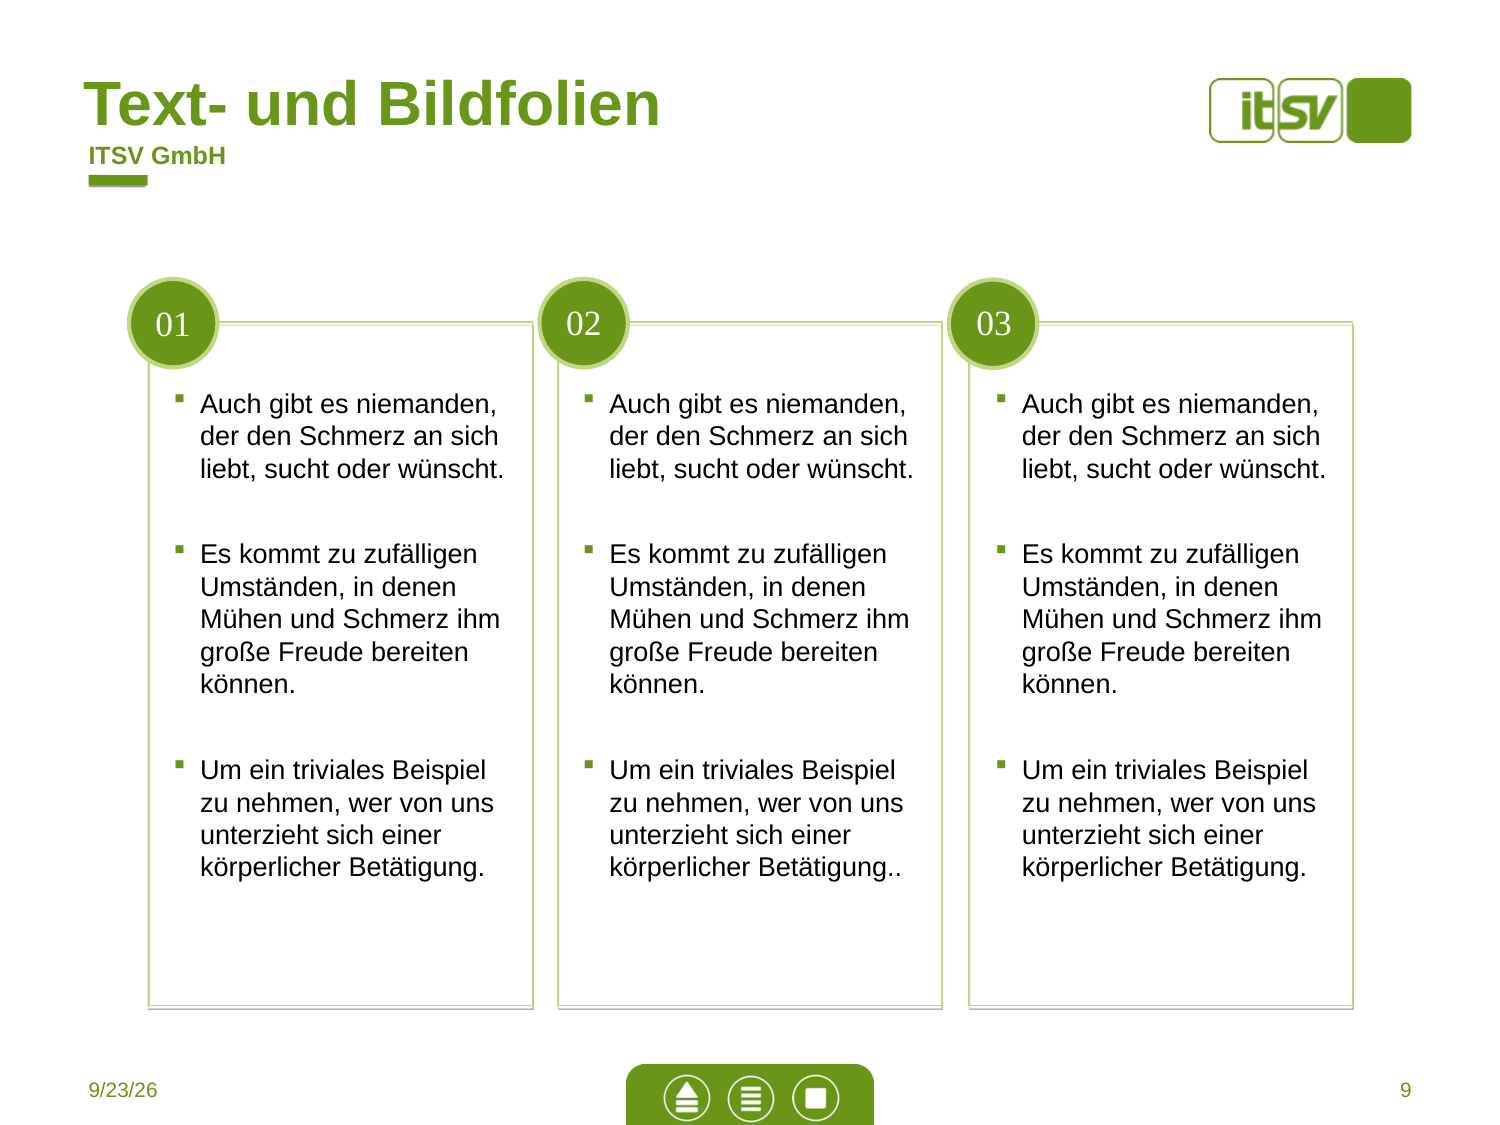

Text- und Bildfolien
01
02
03
# Auch gibt es niemanden, der den Schmerz an sich liebt, sucht oder wünscht.
Es kommt zu zufälligen Umständen, in denen Mühen und Schmerz ihm große Freude bereiten können.
Um ein triviales Beispiel zu nehmen, wer von uns unterzieht sich einer körperlicher Betätigung.
Auch gibt es niemanden, der den Schmerz an sich liebt, sucht oder wünscht.
Es kommt zu zufälligen Umständen, in denen Mühen und Schmerz ihm große Freude bereiten können.
Um ein triviales Beispiel zu nehmen, wer von uns unterzieht sich einer körperlicher Betätigung..
Auch gibt es niemanden, der den Schmerz an sich liebt, sucht oder wünscht.
Es kommt zu zufälligen Umständen, in denen Mühen und Schmerz ihm große Freude bereiten können.
Um ein triviales Beispiel zu nehmen, wer von uns unterzieht sich einer körperlicher Betätigung.